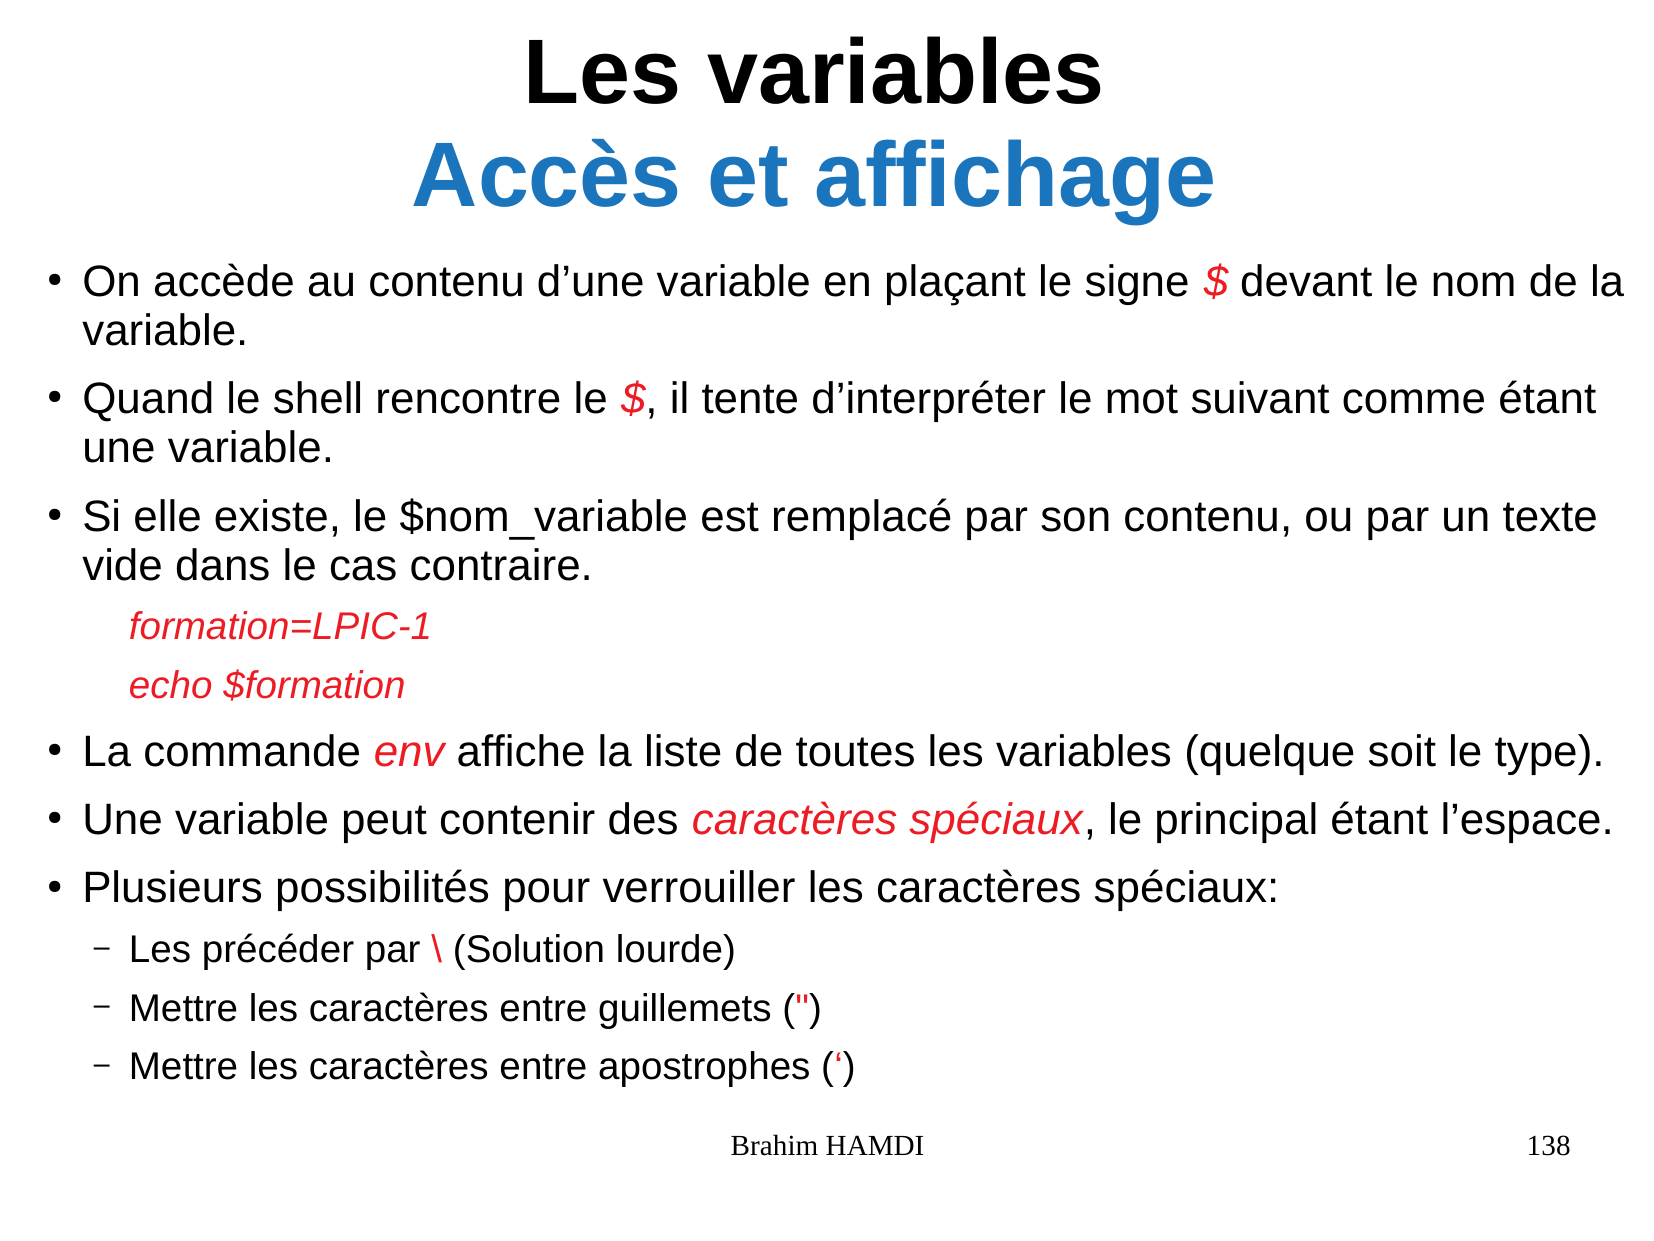

# Les variables Accès et affichage
On accède au contenu d’une variable en plaçant le signe $ devant le nom de la variable.
Quand le shell rencontre le $, il tente d’interpréter le mot suivant comme étant une variable.
Si elle existe, le $nom_variable est remplacé par son contenu, ou par un texte vide dans le cas contraire.
formation=LPIC-1
echo $formation
La commande env affiche la liste de toutes les variables (quelque soit le type).
Une variable peut contenir des caractères spéciaux, le principal étant l’espace.
Plusieurs possibilités pour verrouiller les caractères spéciaux:
Les précéder par \ (Solution lourde)
Mettre les caractères entre guillemets (")
Mettre les caractères entre apostrophes (‘)
Brahim HAMDI
138